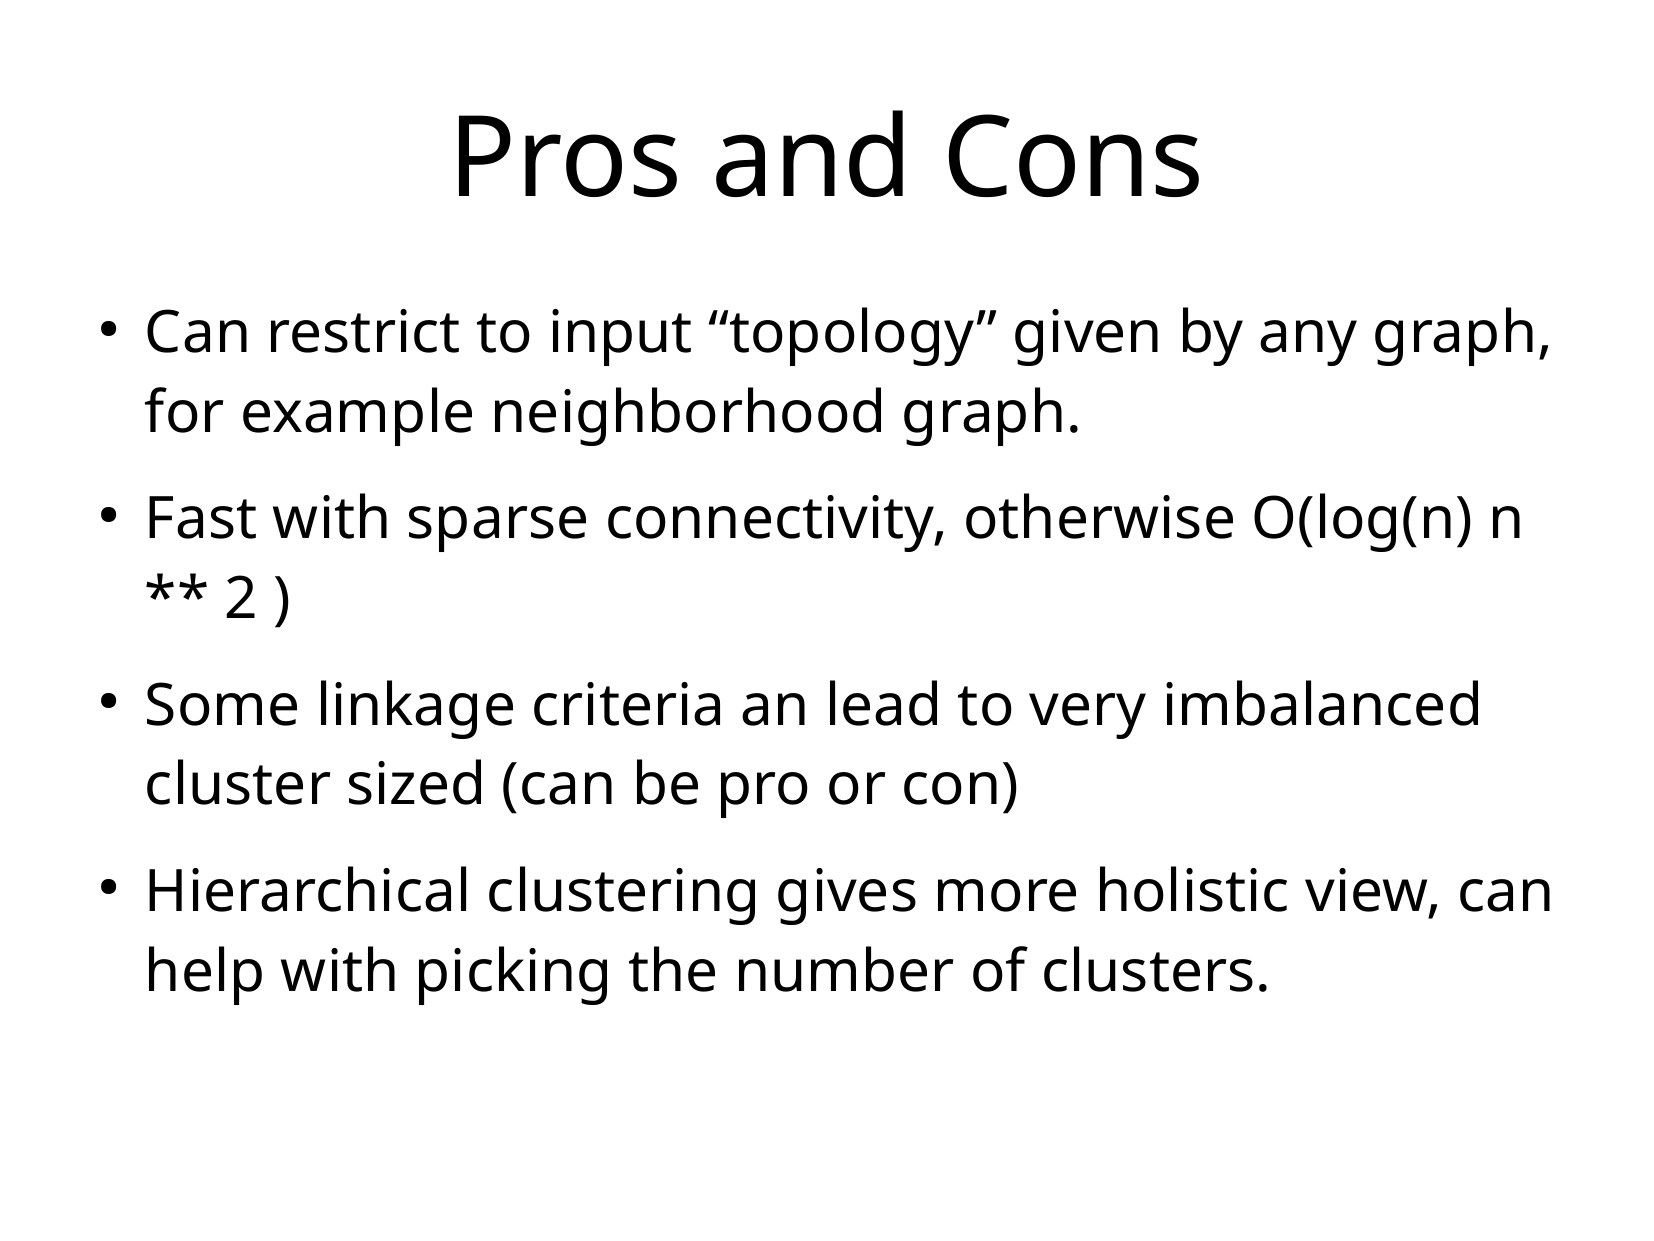

# Pros and Cons
Can restrict to input “topology” given by any graph, for example neighborhood graph.
Fast with sparse connectivity, otherwise O(log(n) n ** 2 )
Some linkage criteria an lead to very imbalanced cluster sized (can be pro or con)
Hierarchical clustering gives more holistic view, can help with picking the number of clusters.